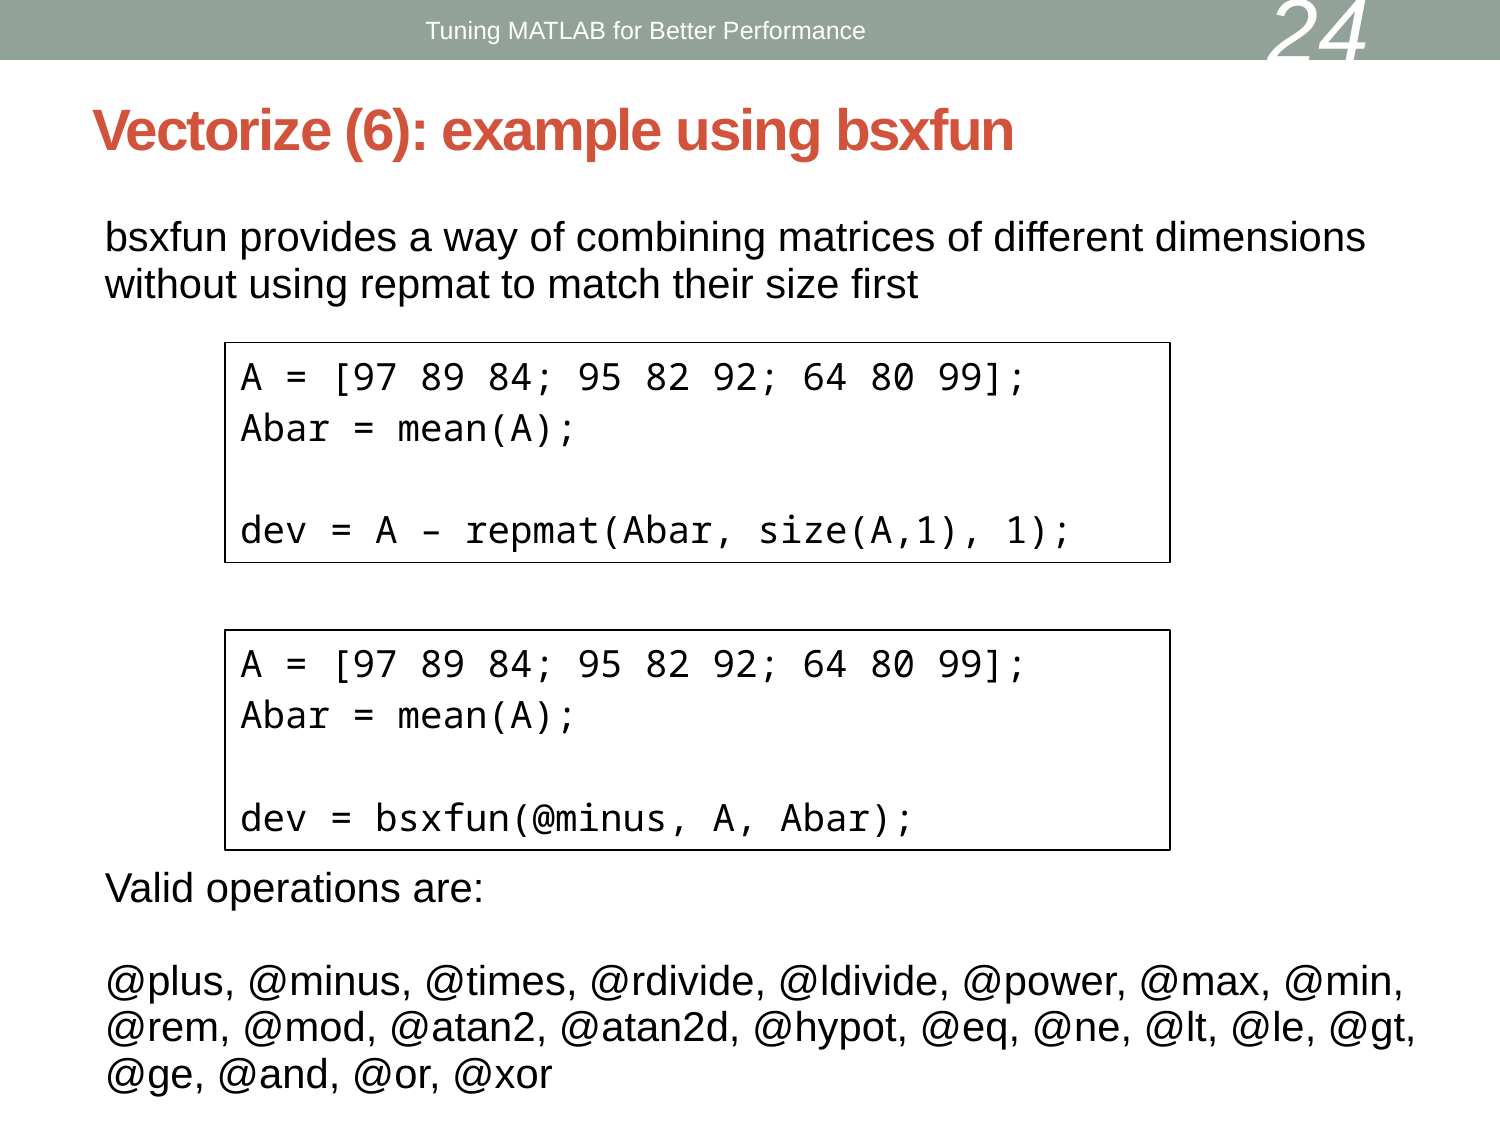

Tuning MATLAB for Better Performance
# Vectorize (6): example using bsxfun
bsxfun provides a way of combining matrices of different dimensions without using repmat to match their size first
Valid operations are:
@plus, @minus, @times, @rdivide, @ldivide, @power, @max, @min, @rem, @mod, @atan2, @atan2d, @hypot, @eq, @ne, @lt, @le, @gt, @ge, @and, @or, @xor
A = [97 89 84; 95 82 92; 64 80 99];
Abar = mean(A);
dev = A – repmat(Abar, size(A,1), 1);
A = [97 89 84; 95 82 92; 64 80 99];
Abar = mean(A);
dev = bsxfun(@minus, A, Abar);